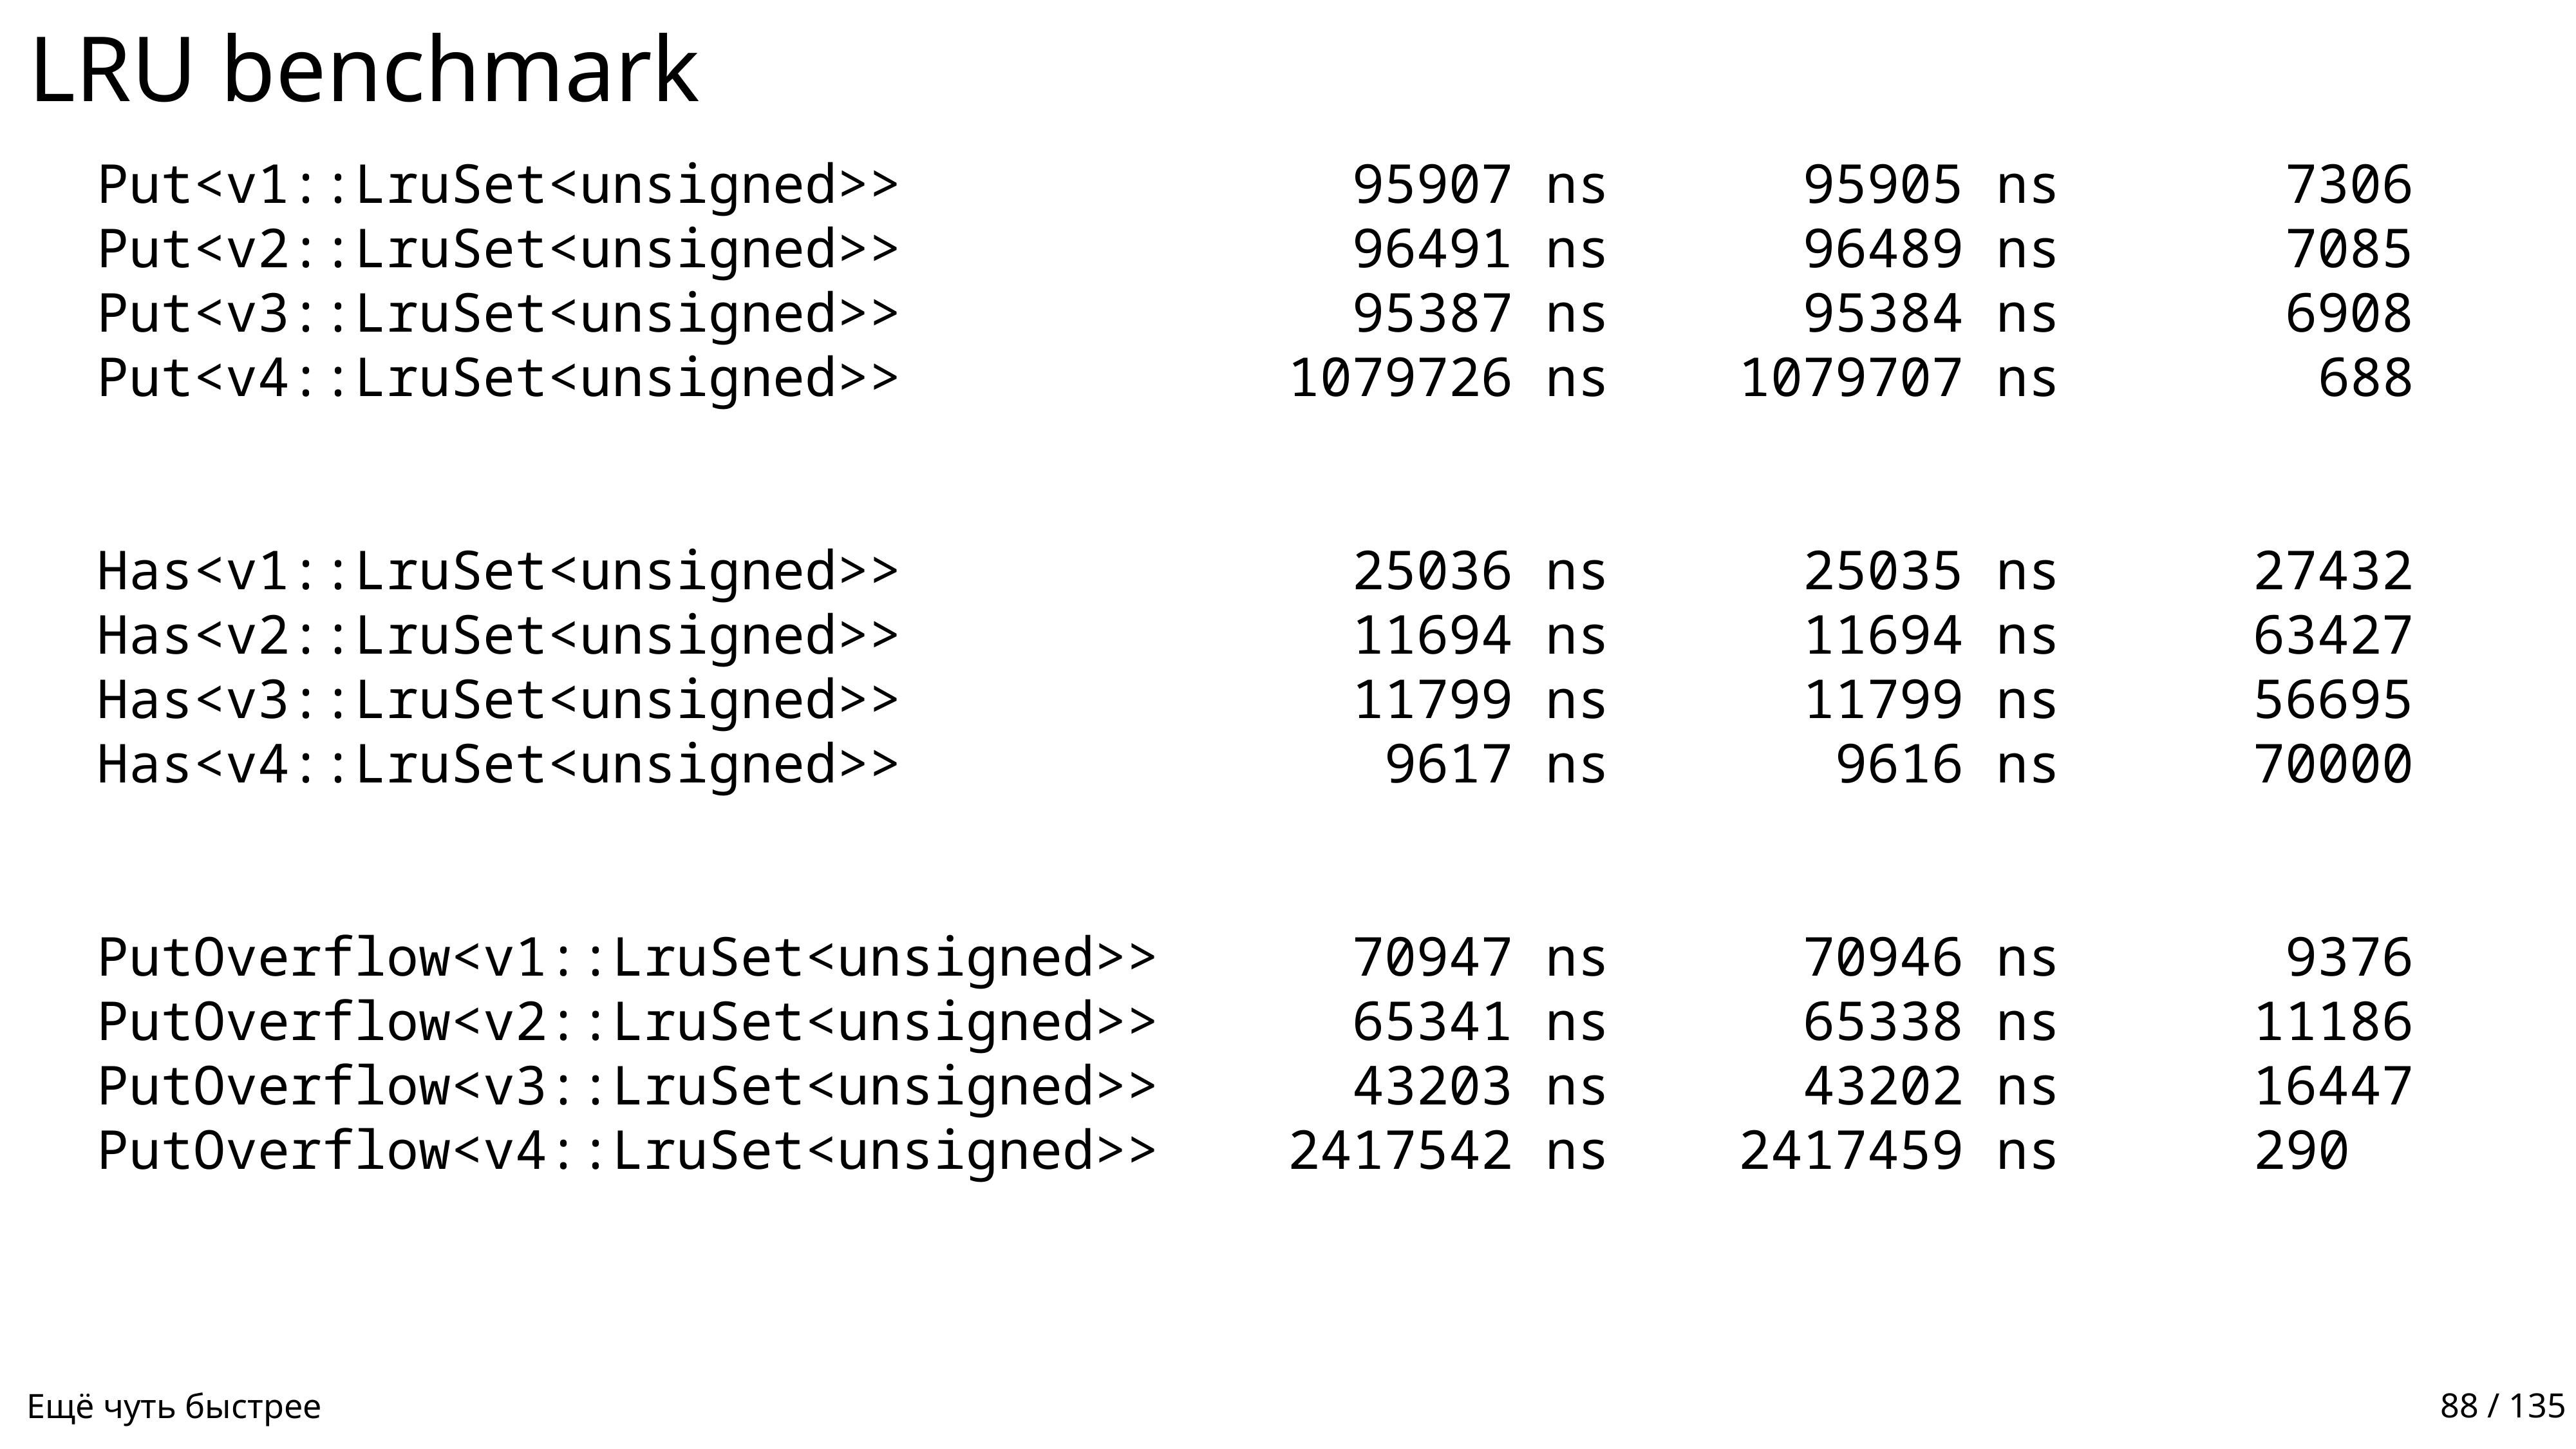

# LRU benchmark
Put<v1::LruSet<unsigned>> 95907 ns 95905 ns 7306
Put<v2::LruSet<unsigned>> 96491 ns 96489 ns 7085
Put<v3::LruSet<unsigned>> 95387 ns 95384 ns 6908
Put<v4::LruSet<unsigned>> 1079726 ns 1079707 ns 688
Has<v1::LruSet<unsigned>> 25036 ns 25035 ns 27432
Has<v2::LruSet<unsigned>> 11694 ns 11694 ns 63427
Has<v3::LruSet<unsigned>> 11799 ns 11799 ns 56695
Has<v4::LruSet<unsigned>> 9617 ns 9616 ns 70000
PutOverflow<v1::LruSet<unsigned>> 70947 ns 70946 ns 9376
PutOverflow<v2::LruSet<unsigned>> 65341 ns 65338 ns 11186
PutOverflow<v3::LruSet<unsigned>> 43203 ns 43202 ns 16447
PutOverflow<v4::LruSet<unsigned>> 2417542 ns 2417459 ns 290
Ещё чуть быстрее